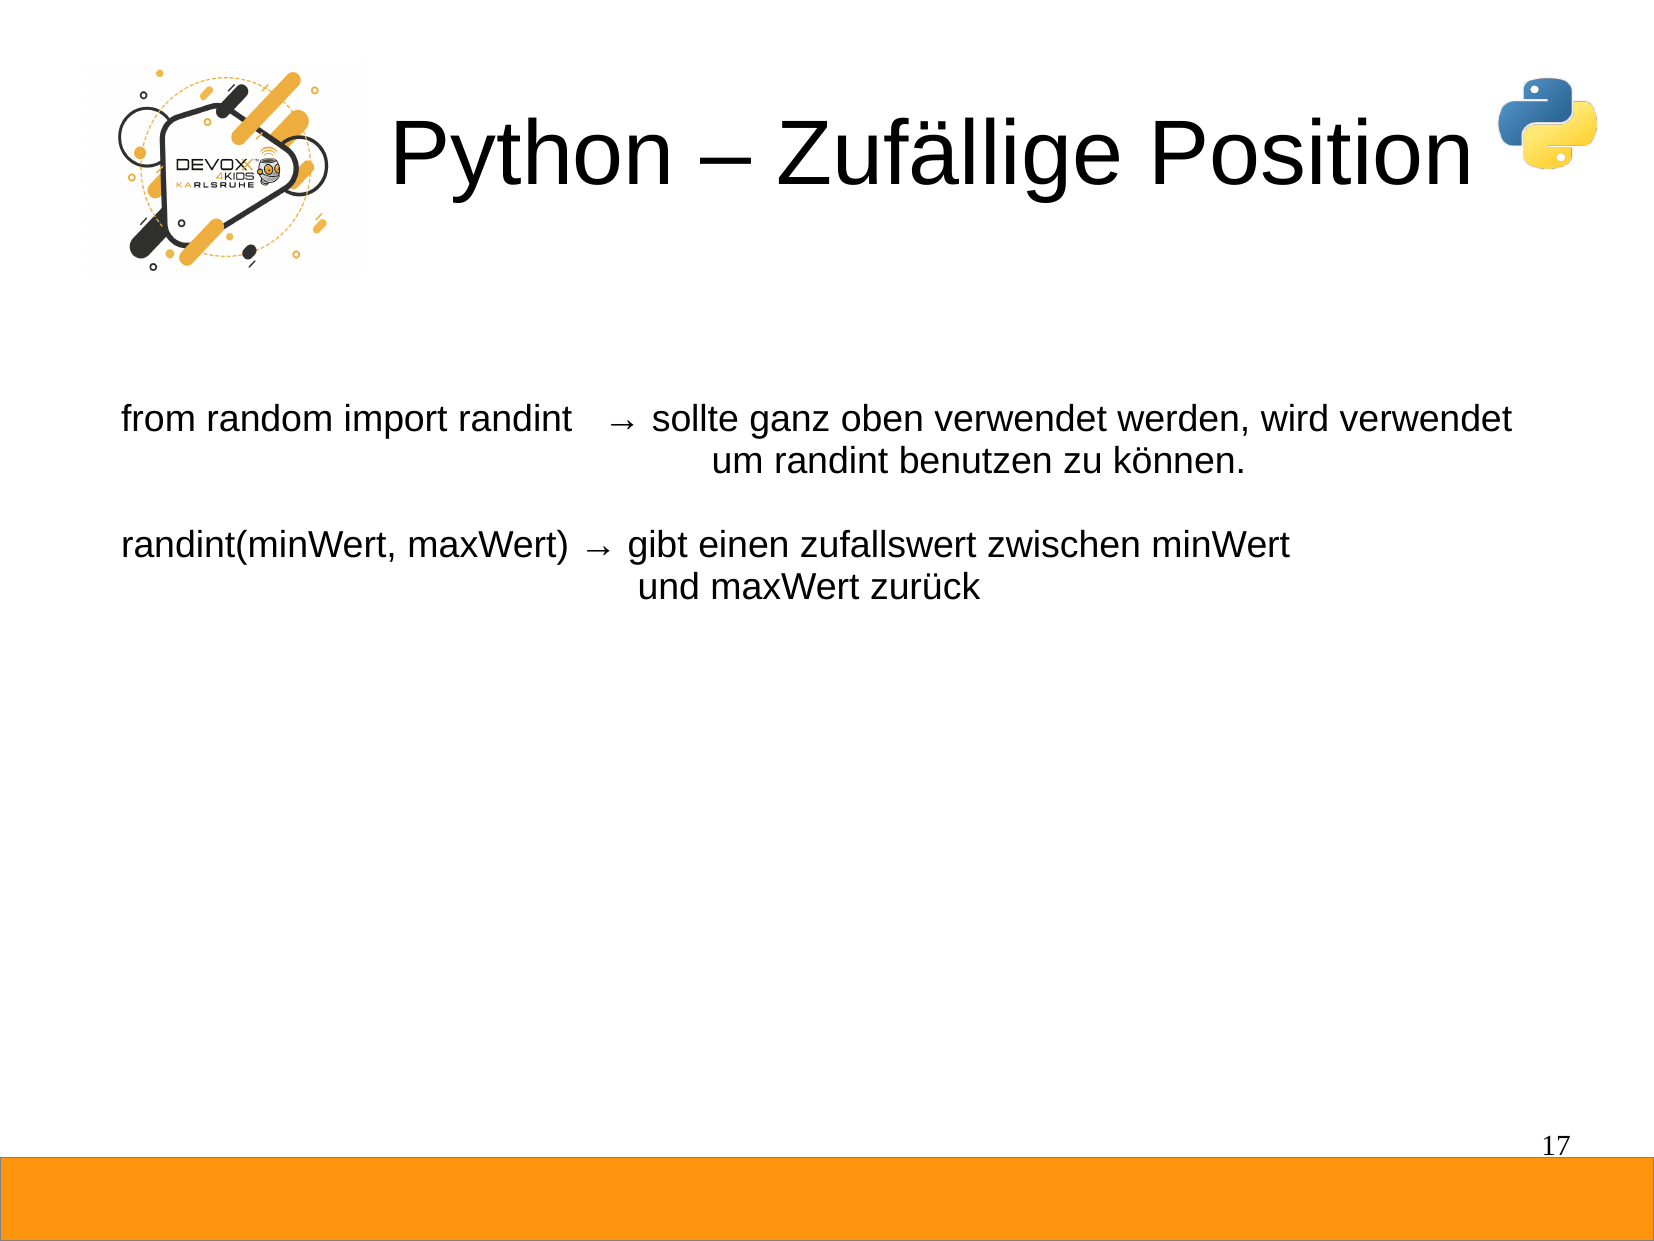

# Python – Zufällige Position
from random import randint → sollte ganz oben verwendet werden, wird verwendet
								um randint benutzen zu können.
randint(minWert, maxWert) → gibt einen zufallswert zwischen minWert
							und maxWert zurück
17